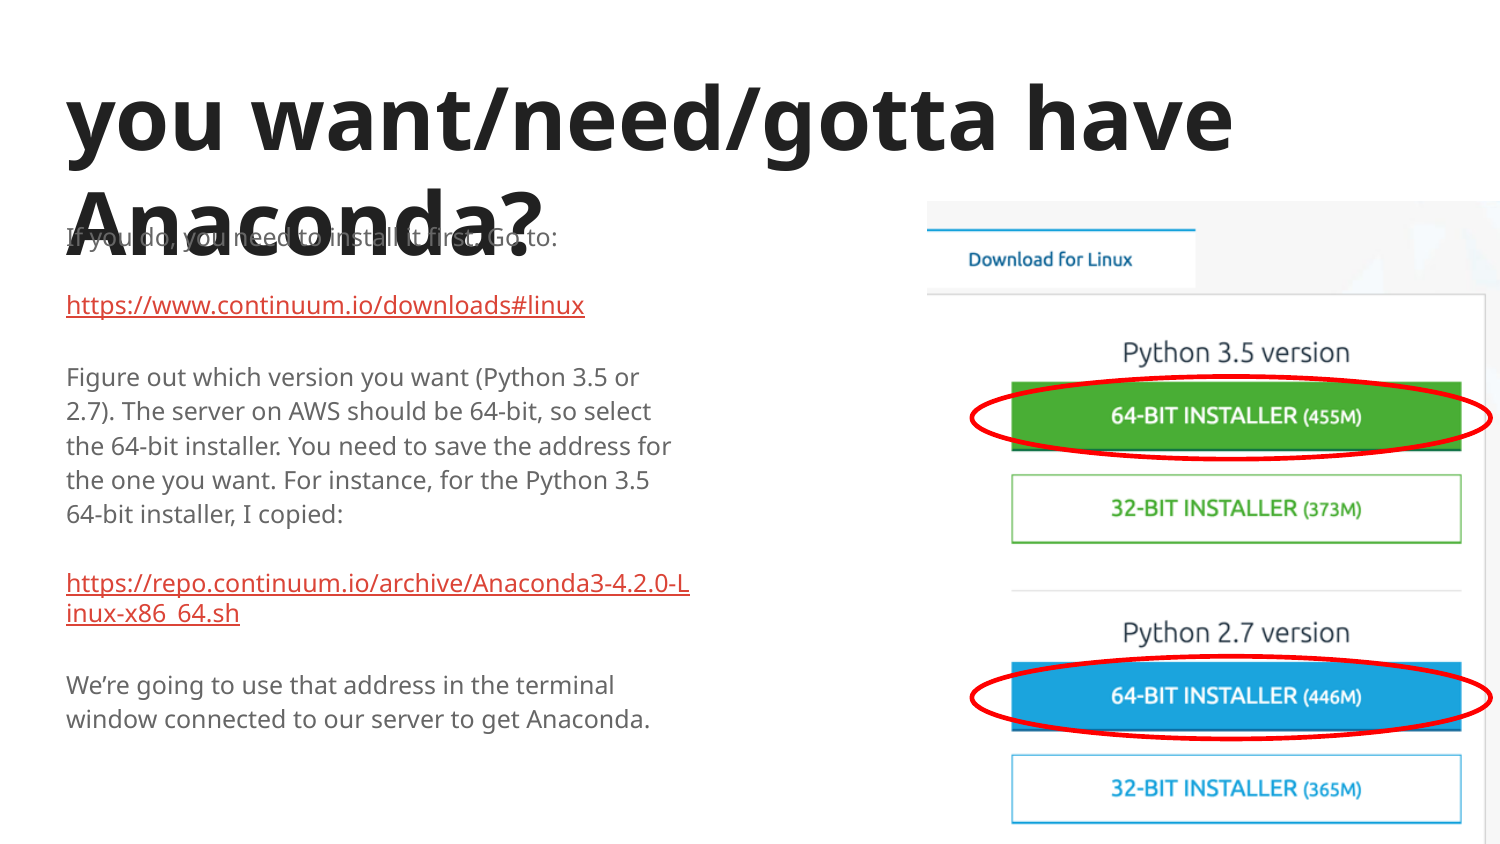

# you want/need/gotta have Anaconda?
If you do, you need to install it first. Go to:
https://www.continuum.io/downloads#linux
Figure out which version you want (Python 3.5 or 2.7). The server on AWS should be 64-bit, so select the 64-bit installer. You need to save the address for the one you want. For instance, for the Python 3.5 64-bit installer, I copied:
https://repo.continuum.io/archive/Anaconda3-4.2.0-Linux-x86_64.sh
We’re going to use that address in the terminal window connected to our server to get Anaconda.